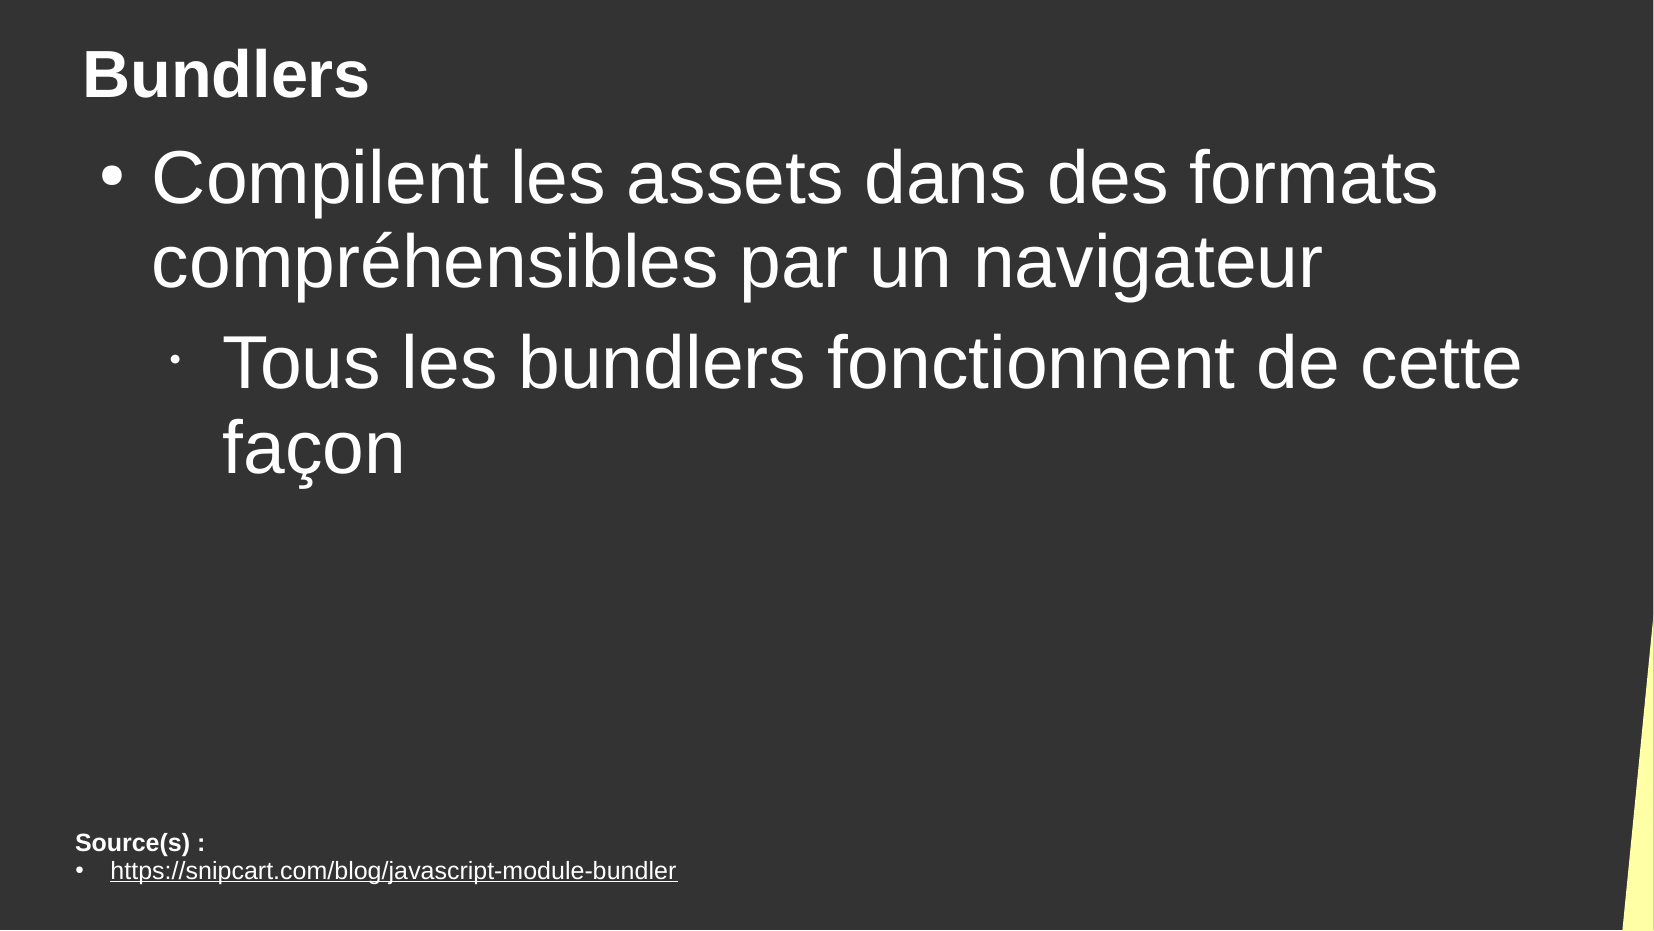

# Bundlers
Compilent les assets dans des formats compréhensibles par un navigateur
Tous les bundlers fonctionnent de cette façon
Source(s) :
https://snipcart.com/blog/javascript-module-bundler